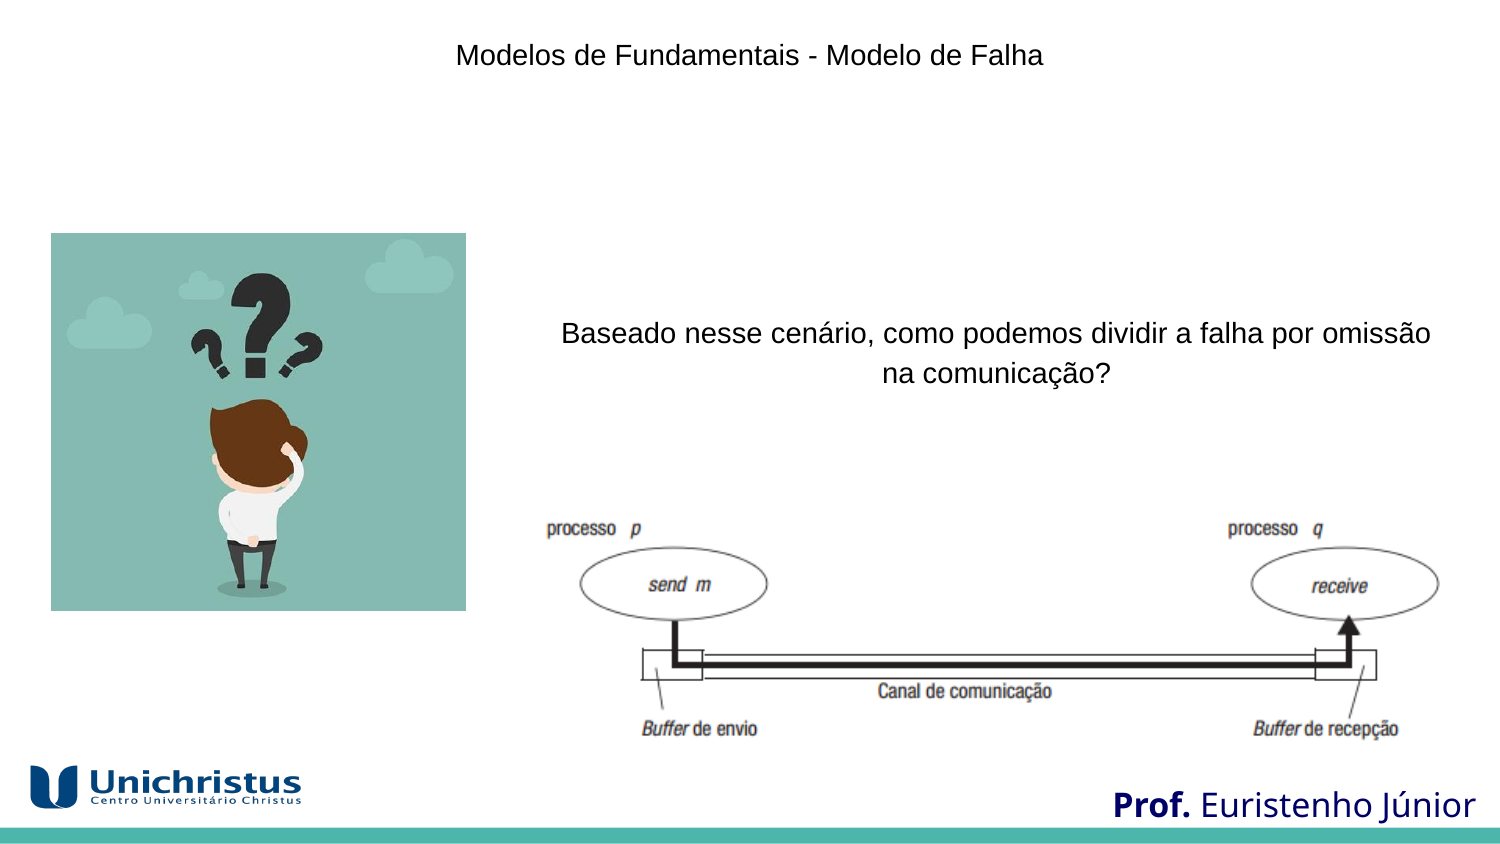

# Modelos de Fundamentais - Modelo de Falha
Baseado nesse cenário, como podemos dividir a falha por omissão na comunicação?
Prof. Euristenho Júnior